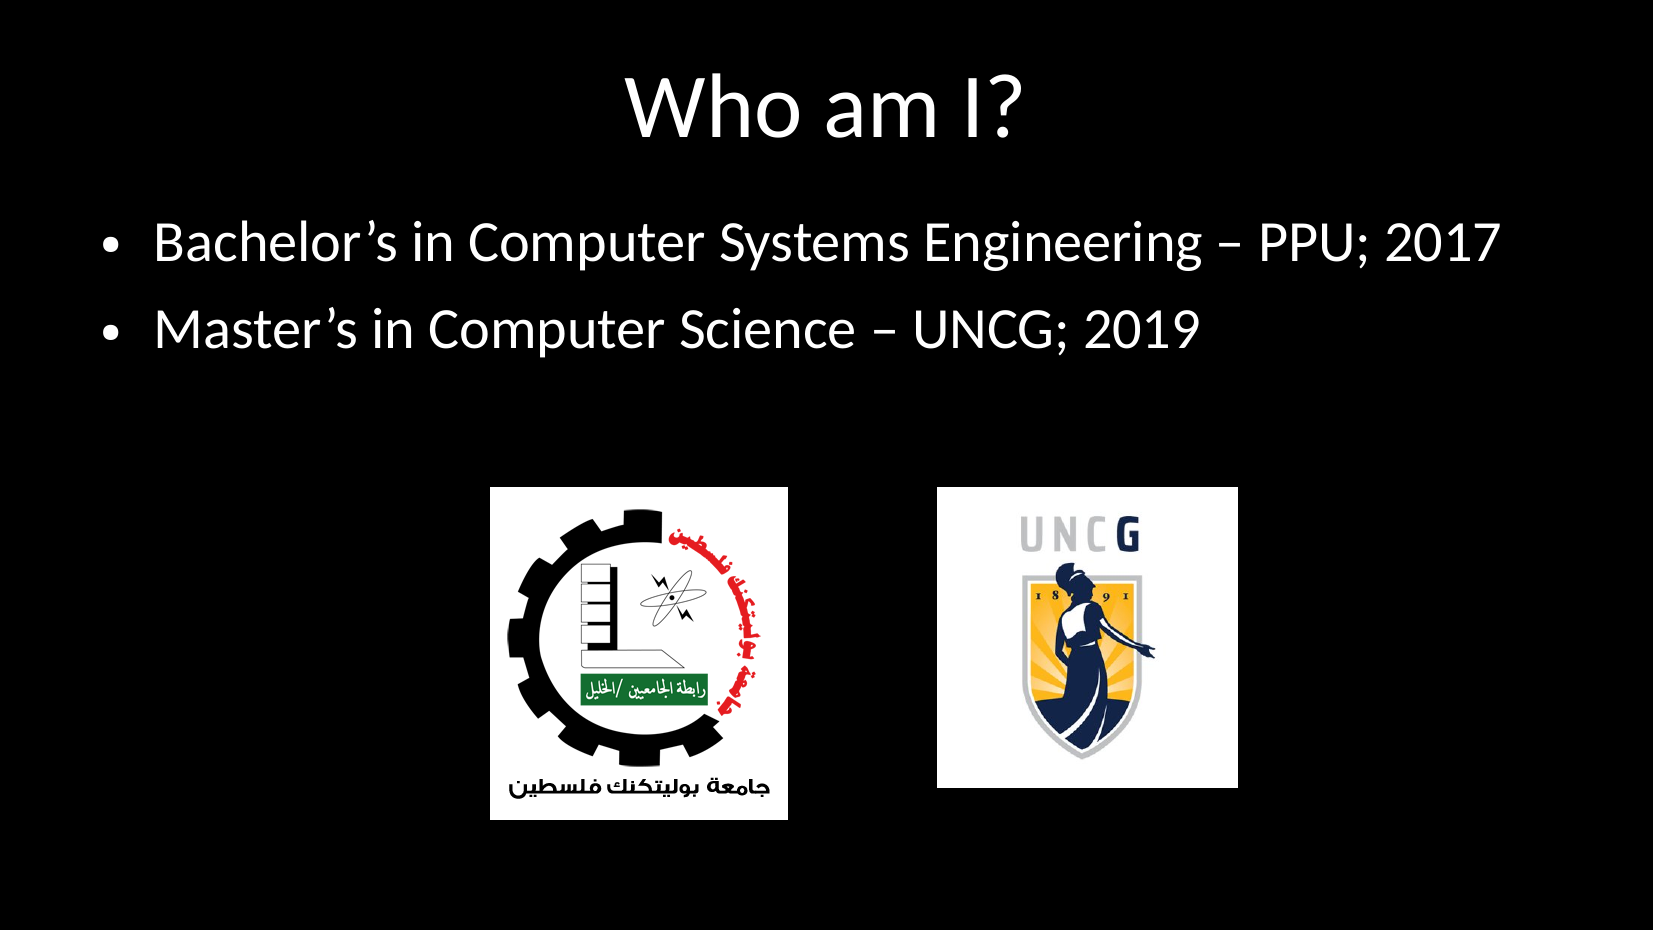

# Who am I?
Bachelor’s in Computer Systems Engineering – PPU; 2017
Master’s in Computer Science – UNCG; 2019